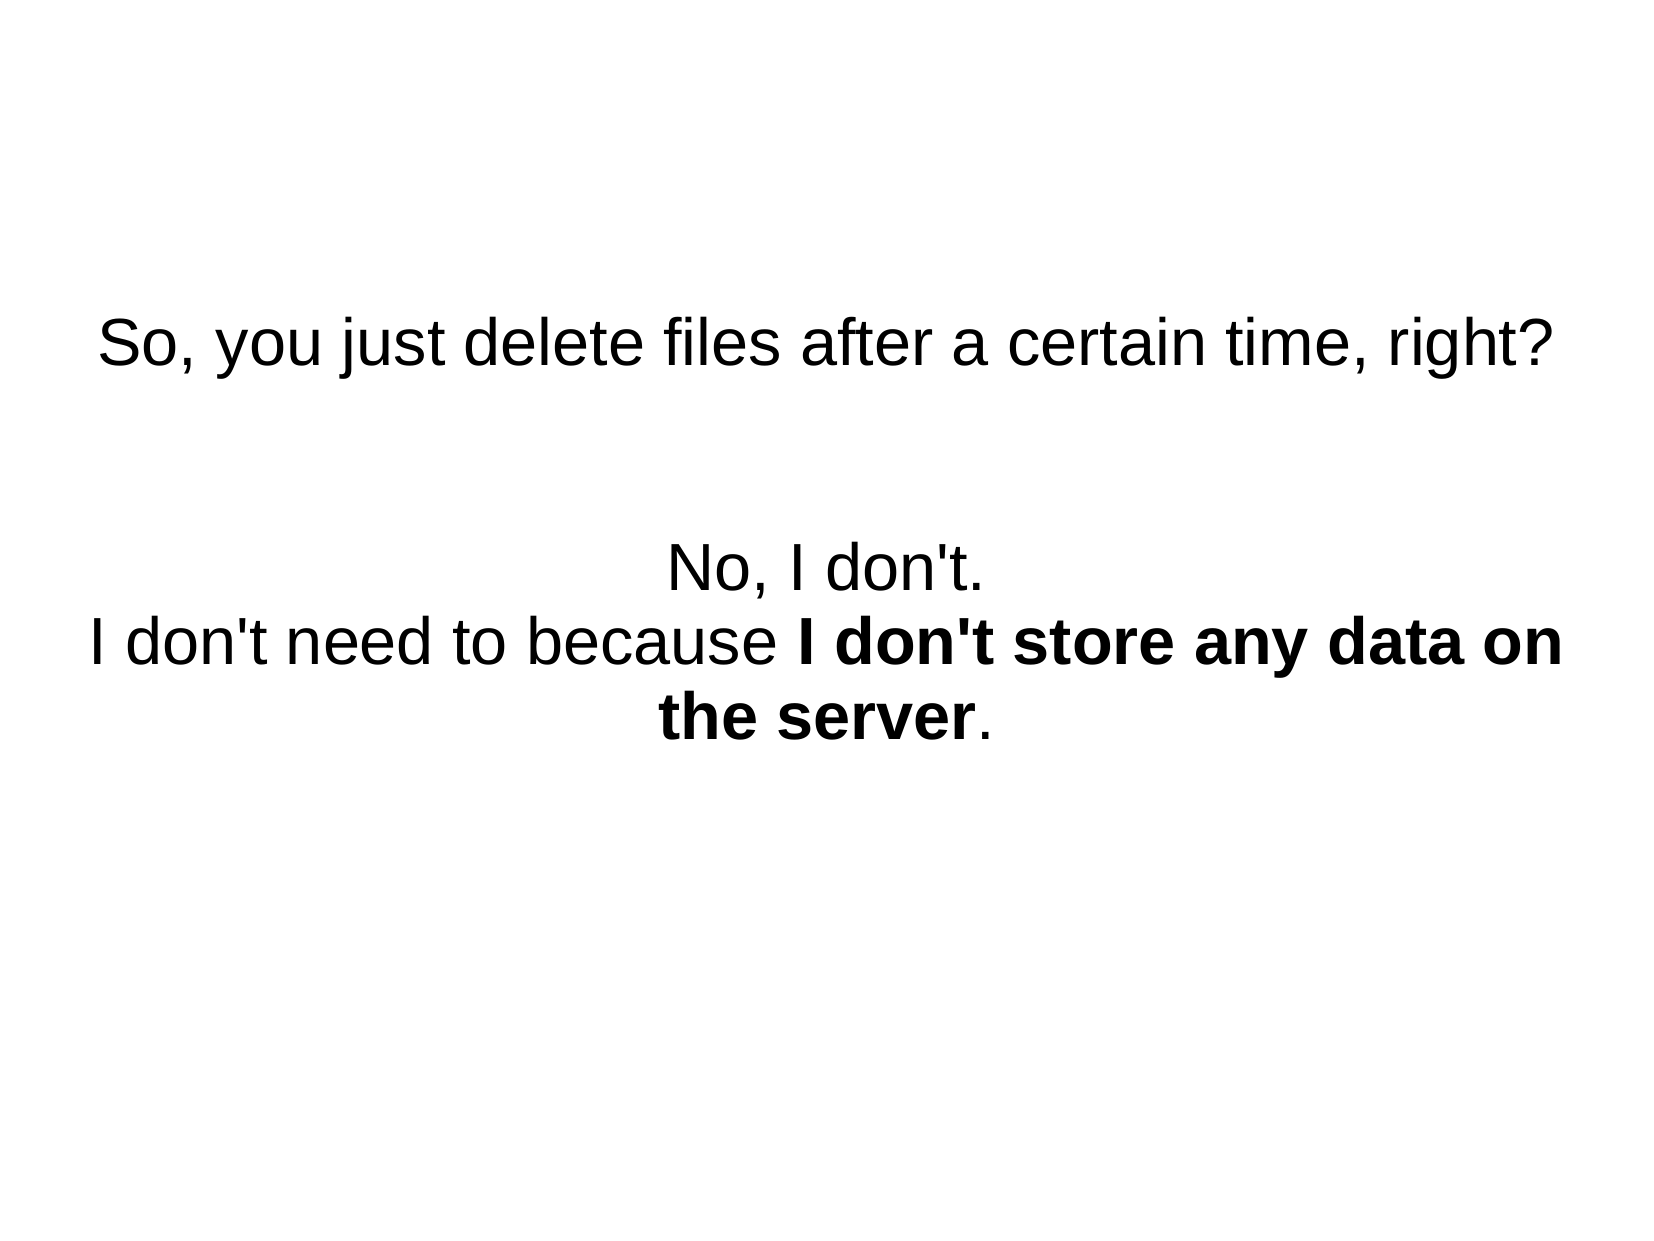

# So, you just delete files after a certain time, right?
No, I don't.
I don't need to because I don't store any data on the server.